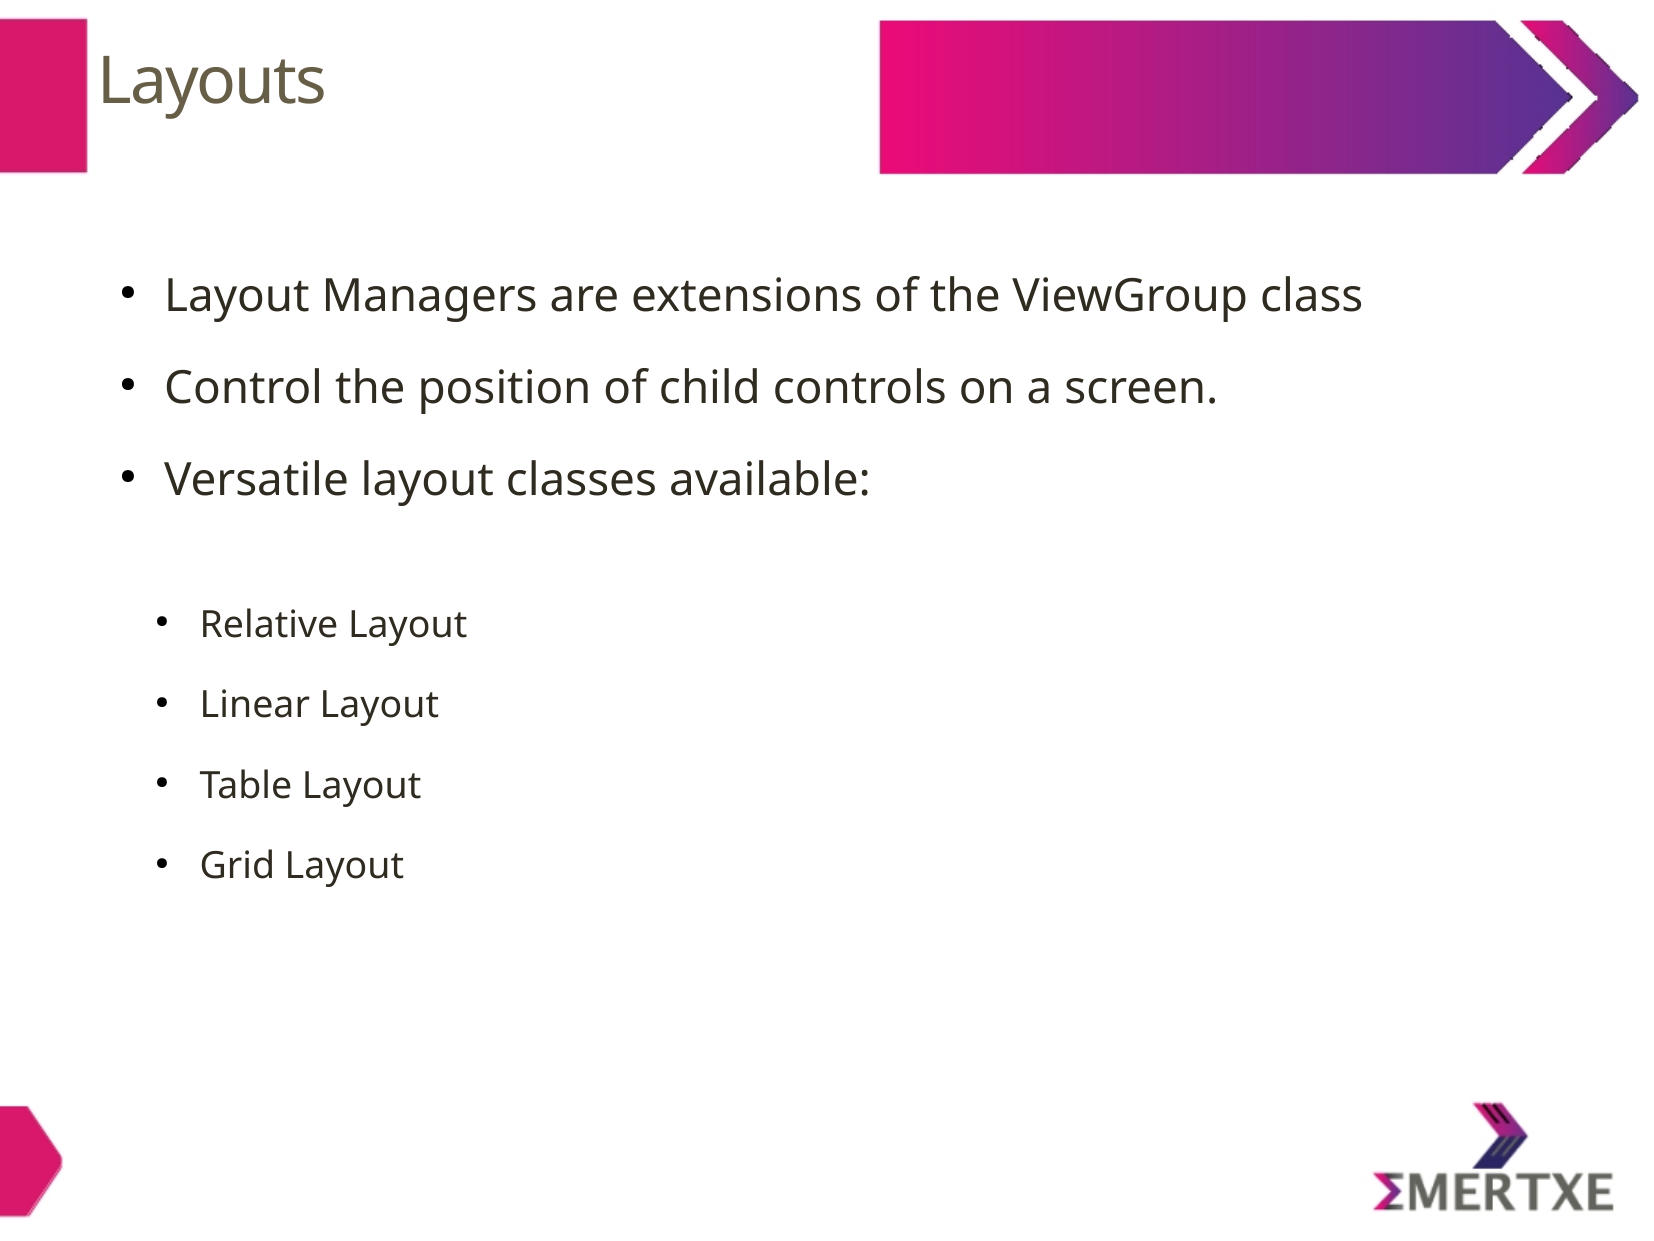

# Layouts
Layout Managers are extensions of the ViewGroup class
Control the position of child controls on a screen.
Versatile layout classes available:
Relative Layout
Linear Layout
Table Layout
Grid Layout